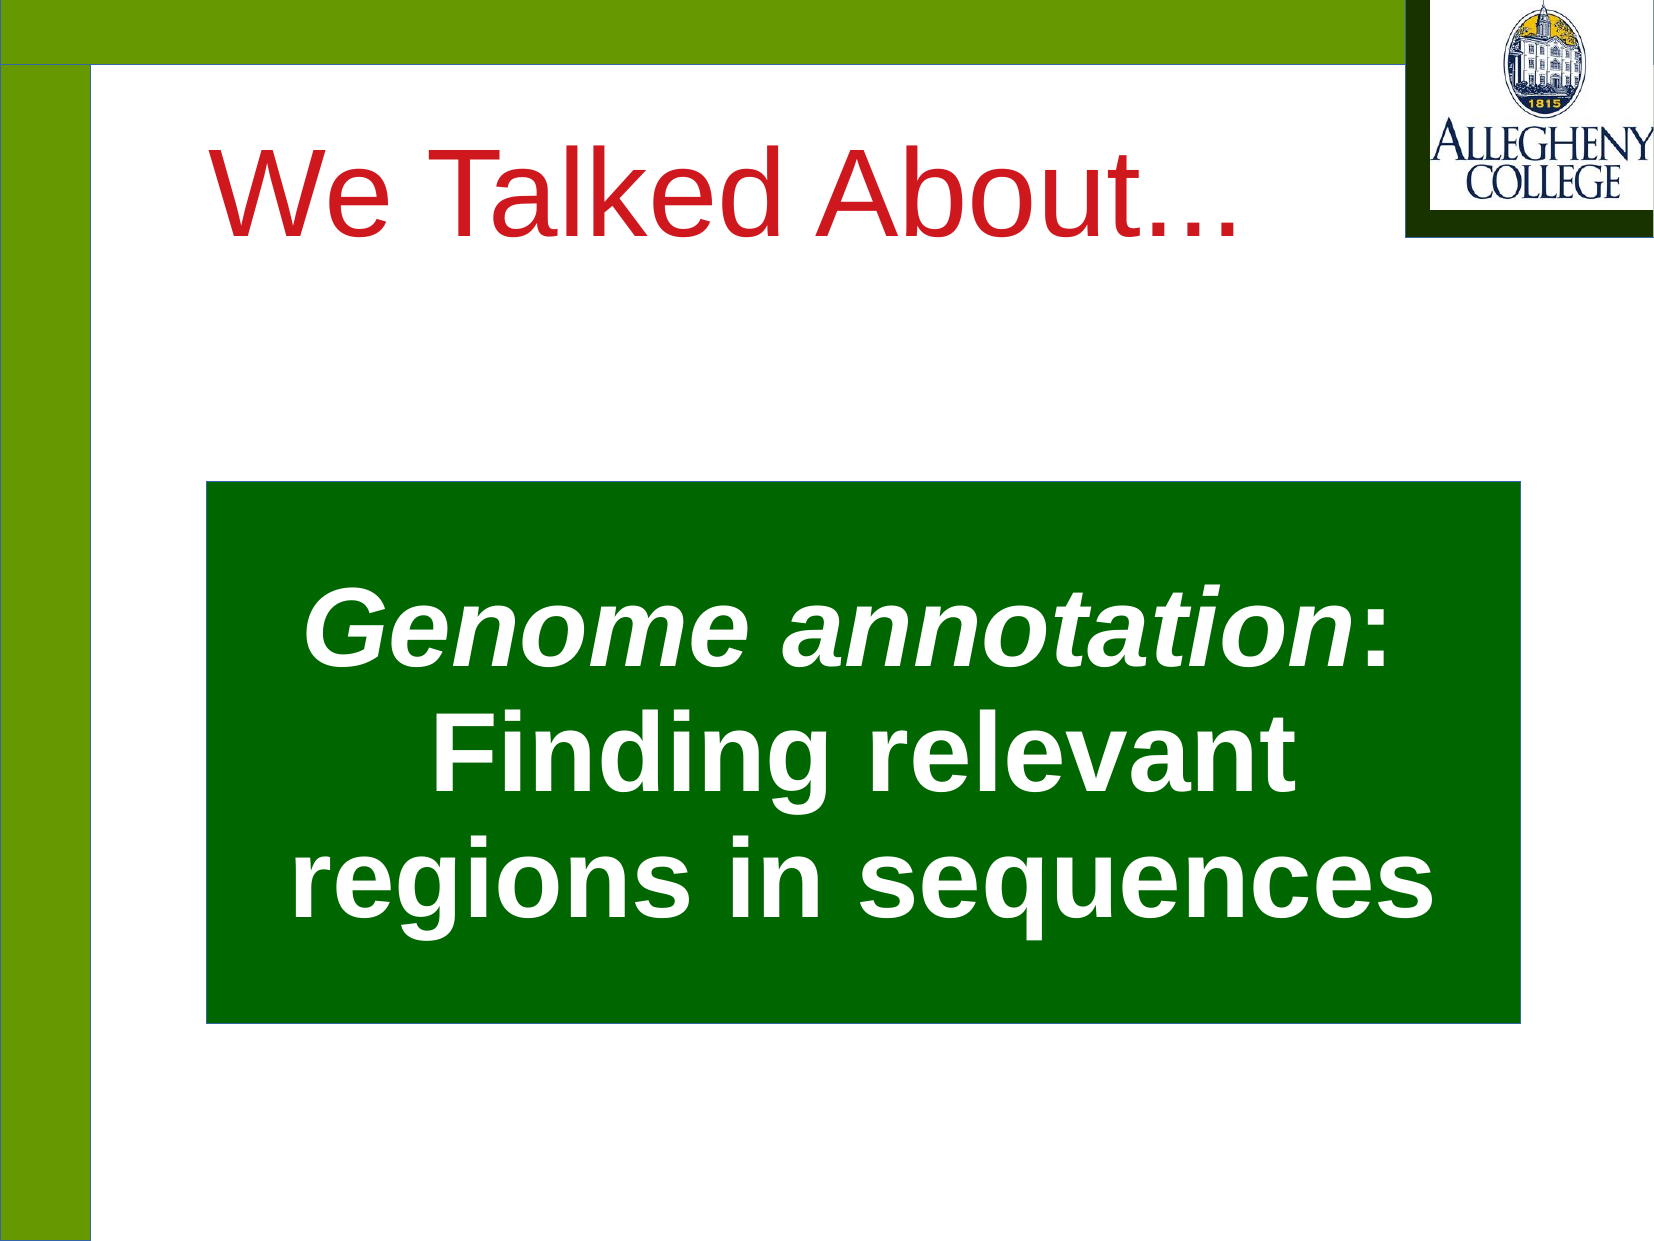

We Talked About...
Genome annotation:
Finding relevant
regions in sequences